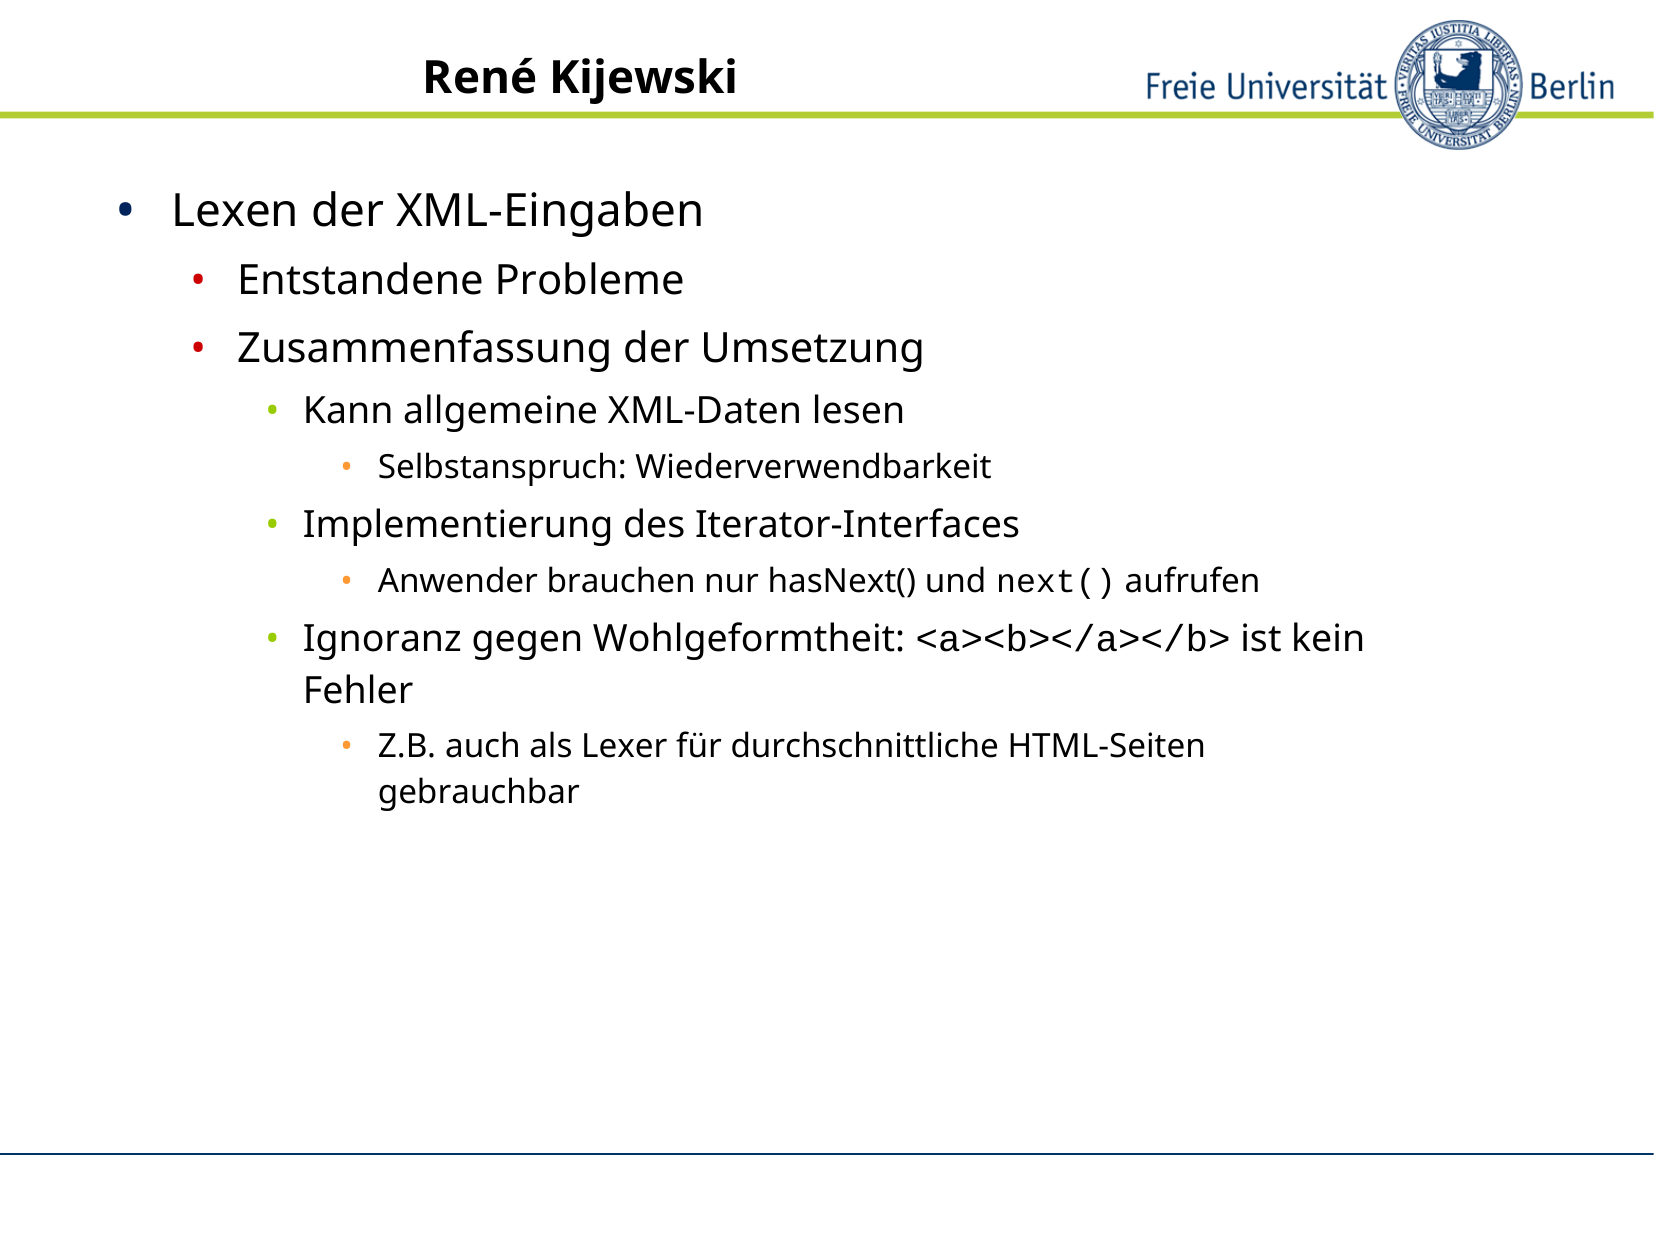

# René Kijewski
Lexen der XML-Eingaben
Entstandene Probleme
Zusammenfassung der Umsetzung
Kann allgemeine XML-Daten lesen
Selbstanspruch: Wiederverwendbarkeit
Implementierung des Iterator-Interfaces
Anwender brauchen nur hasNext() und next() aufrufen
Ignoranz gegen Wohlgeformtheit: <a><b></a></b> ist kein Fehler
Z.B. auch als Lexer für durchschnittliche HTML-Seiten gebrauchbar